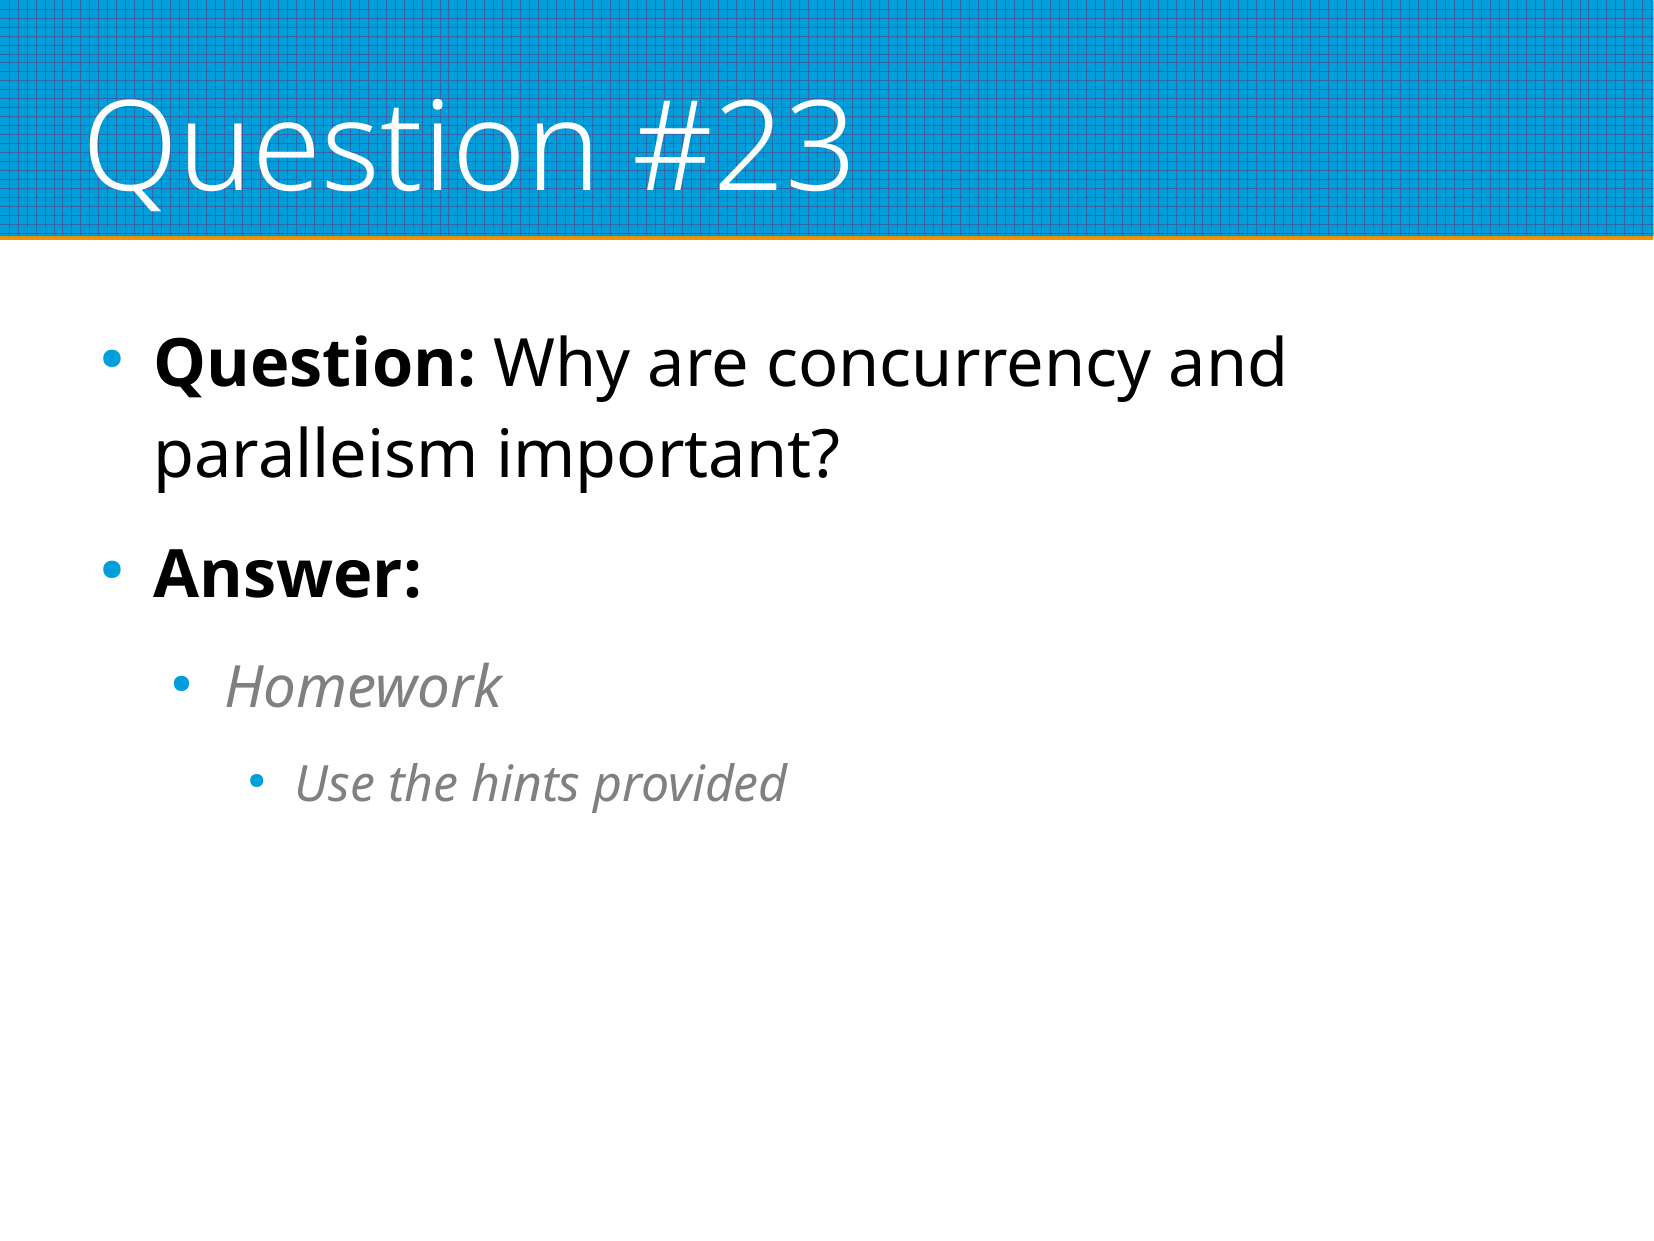

# Question #23
Question: Why are concurrency and paralleism important?
Answer:
Homework
Use the hints provided